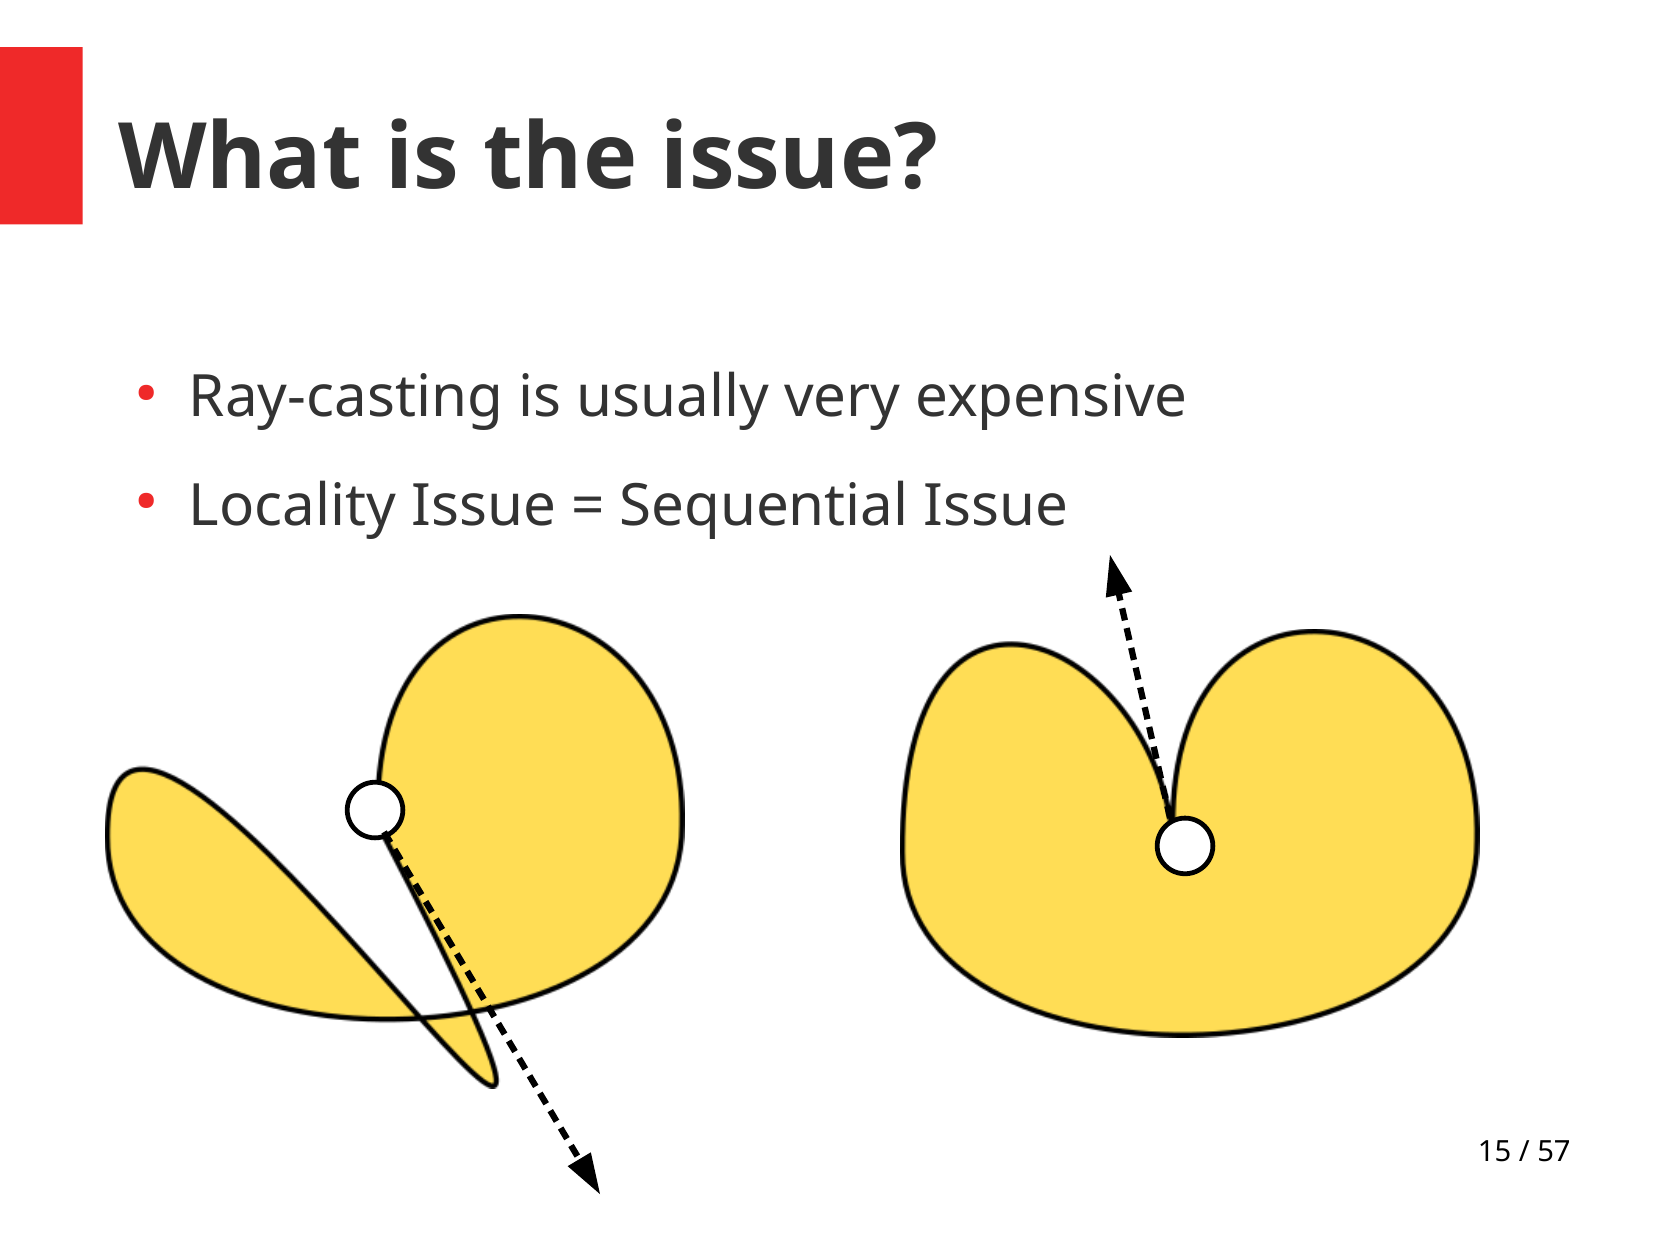

# What is the issue?
Ray-casting is usually very expensive
Locality Issue = Sequential Issue
15